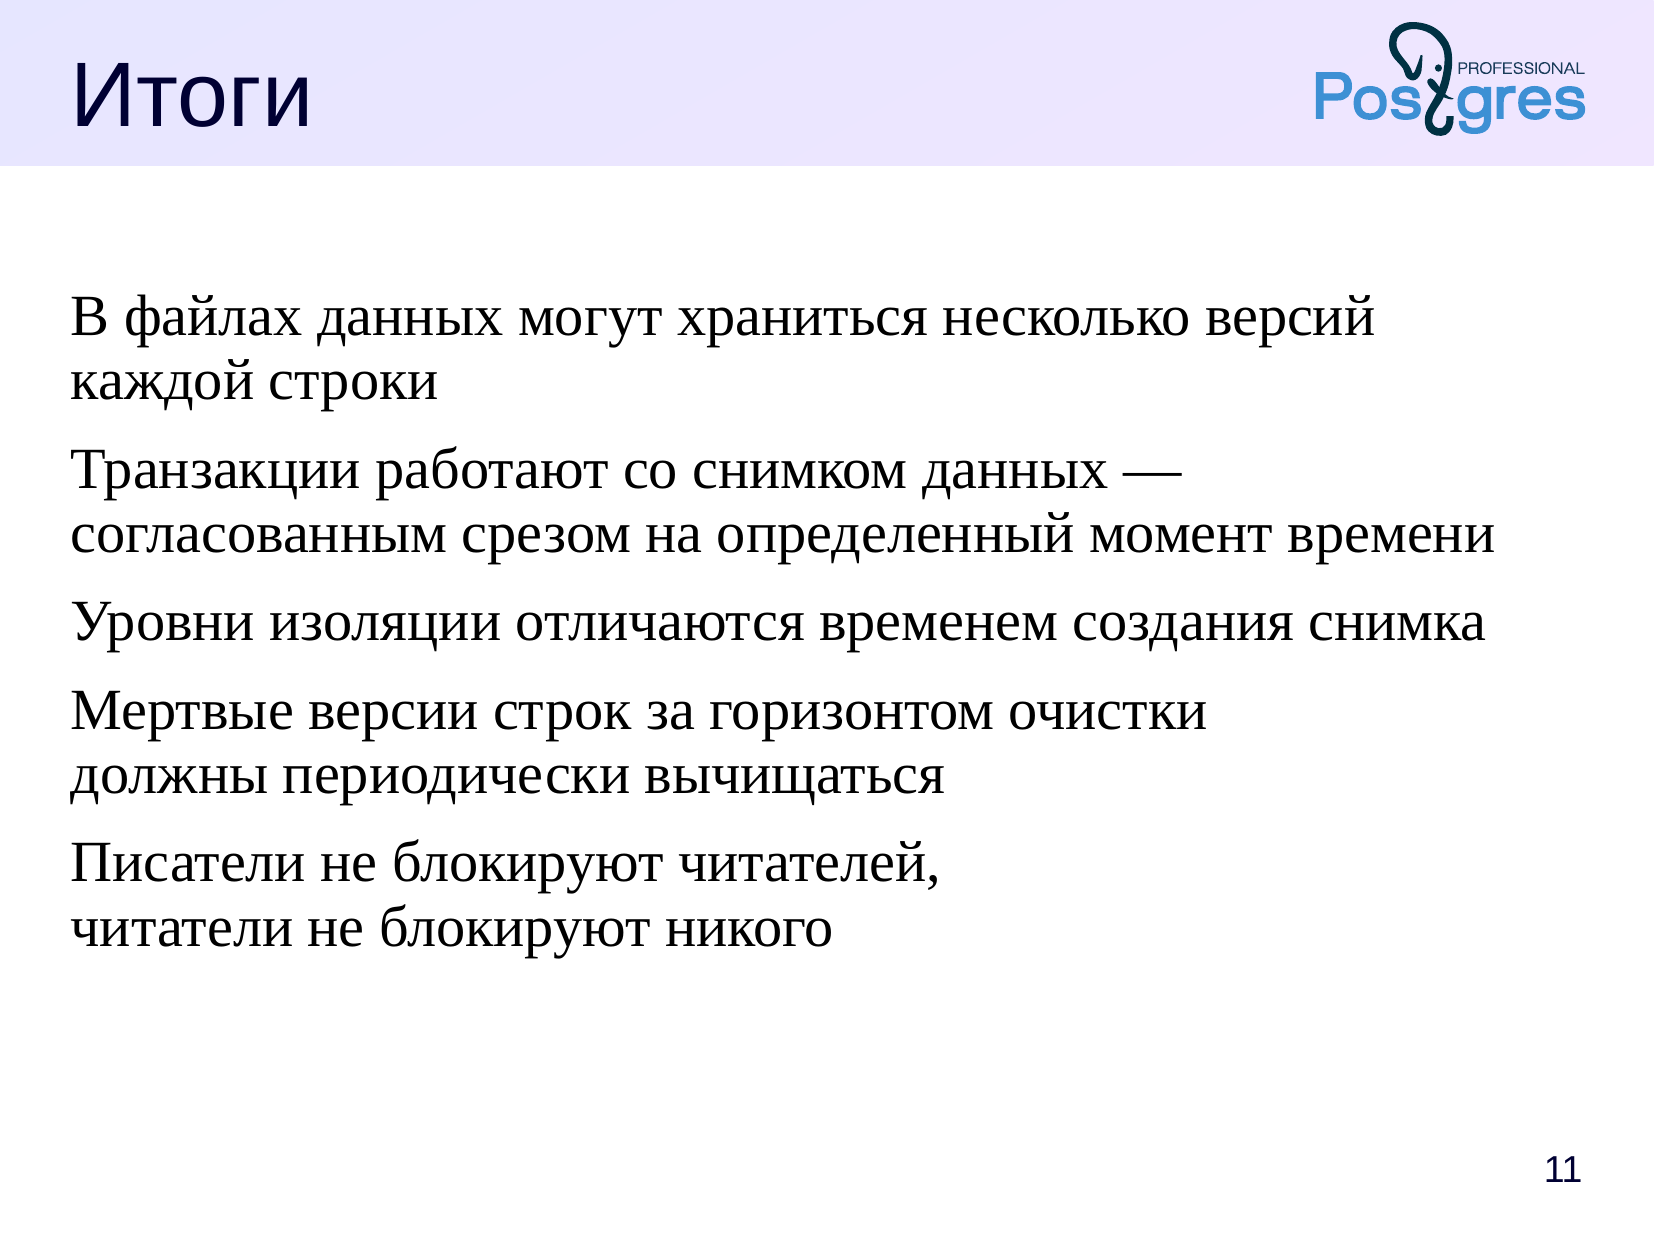

# Итоги
В файлах данных могут храниться несколько версий
каждой строки
Транзакции работают со снимком данных —
согласованным срезом на определенный момент времени
Уровни изоляции отличаются временем создания снимка
Мертвые версии строк за горизонтом очистки
должны периодически вычищаться
Писатели не блокируют читателей,
читатели не блокируют никого